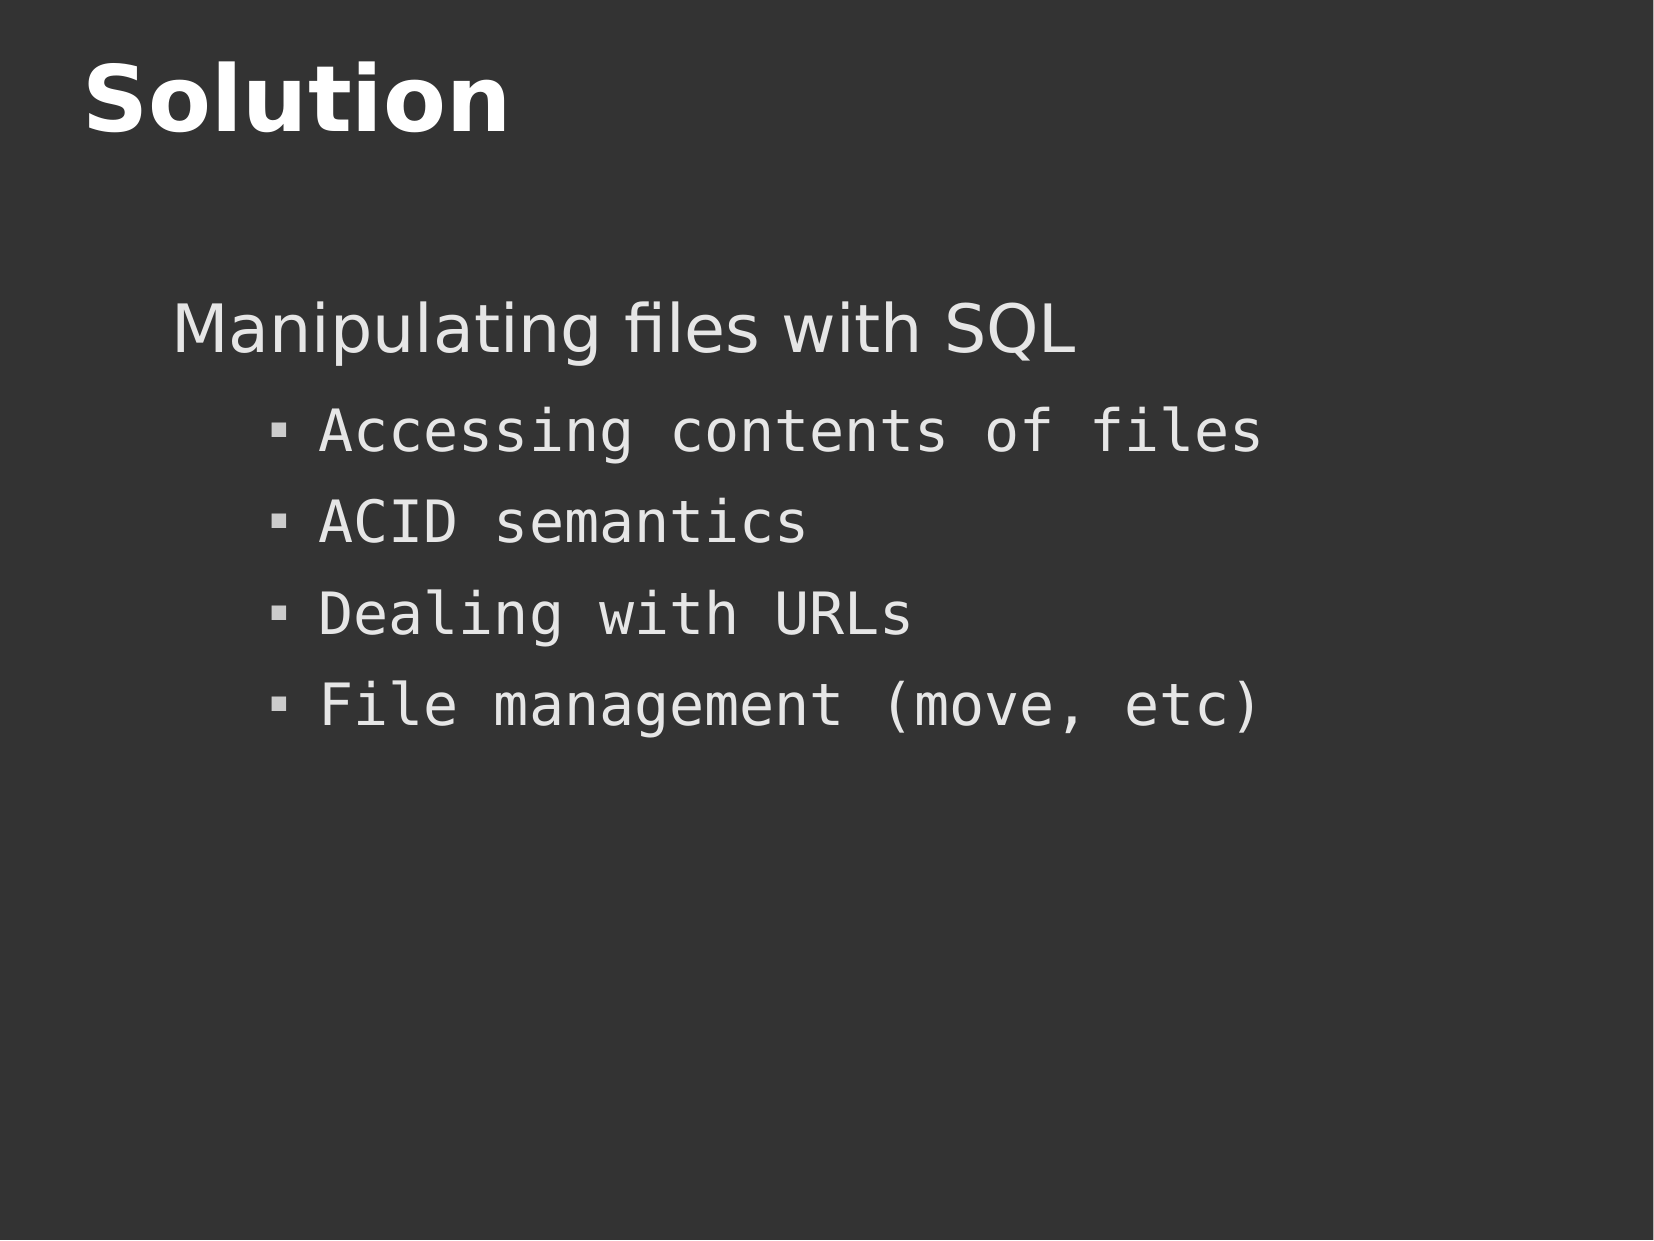

# Solution
Manipulating files with SQL
Accessing contents of files
ACID semantics
Dealing with URLs
File management (move, etc)